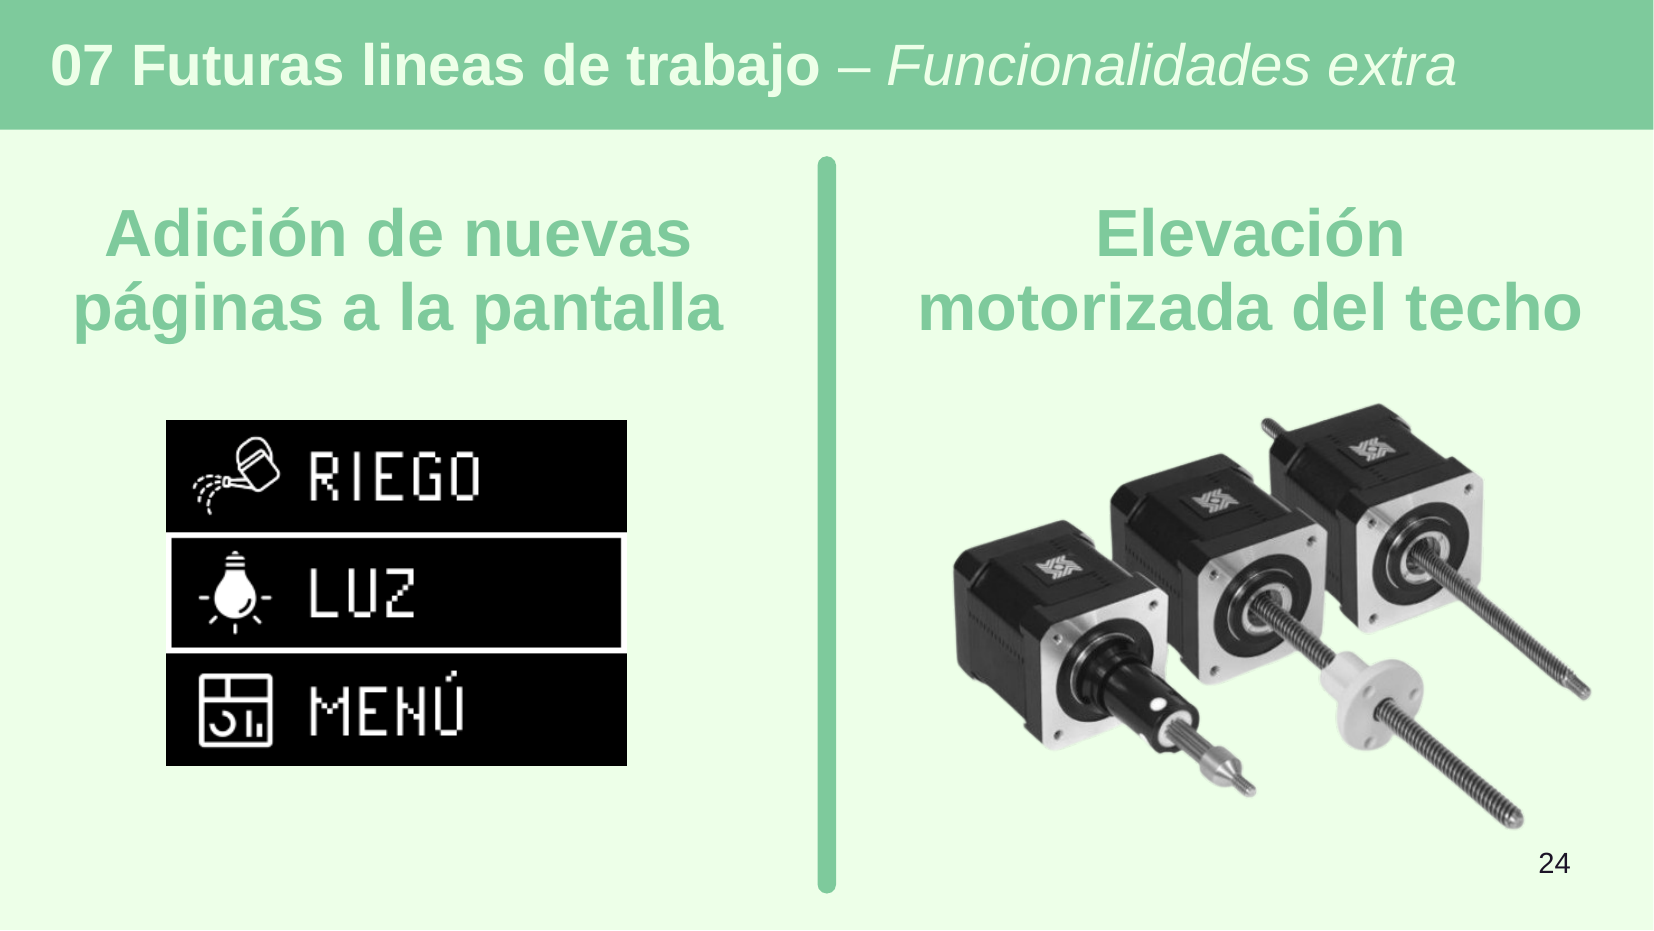

# 07 Futuras lineas de trabajo – Funcionalidades extra
Adición de nuevas páginas a la pantalla
Elevación motorizada del techo
24